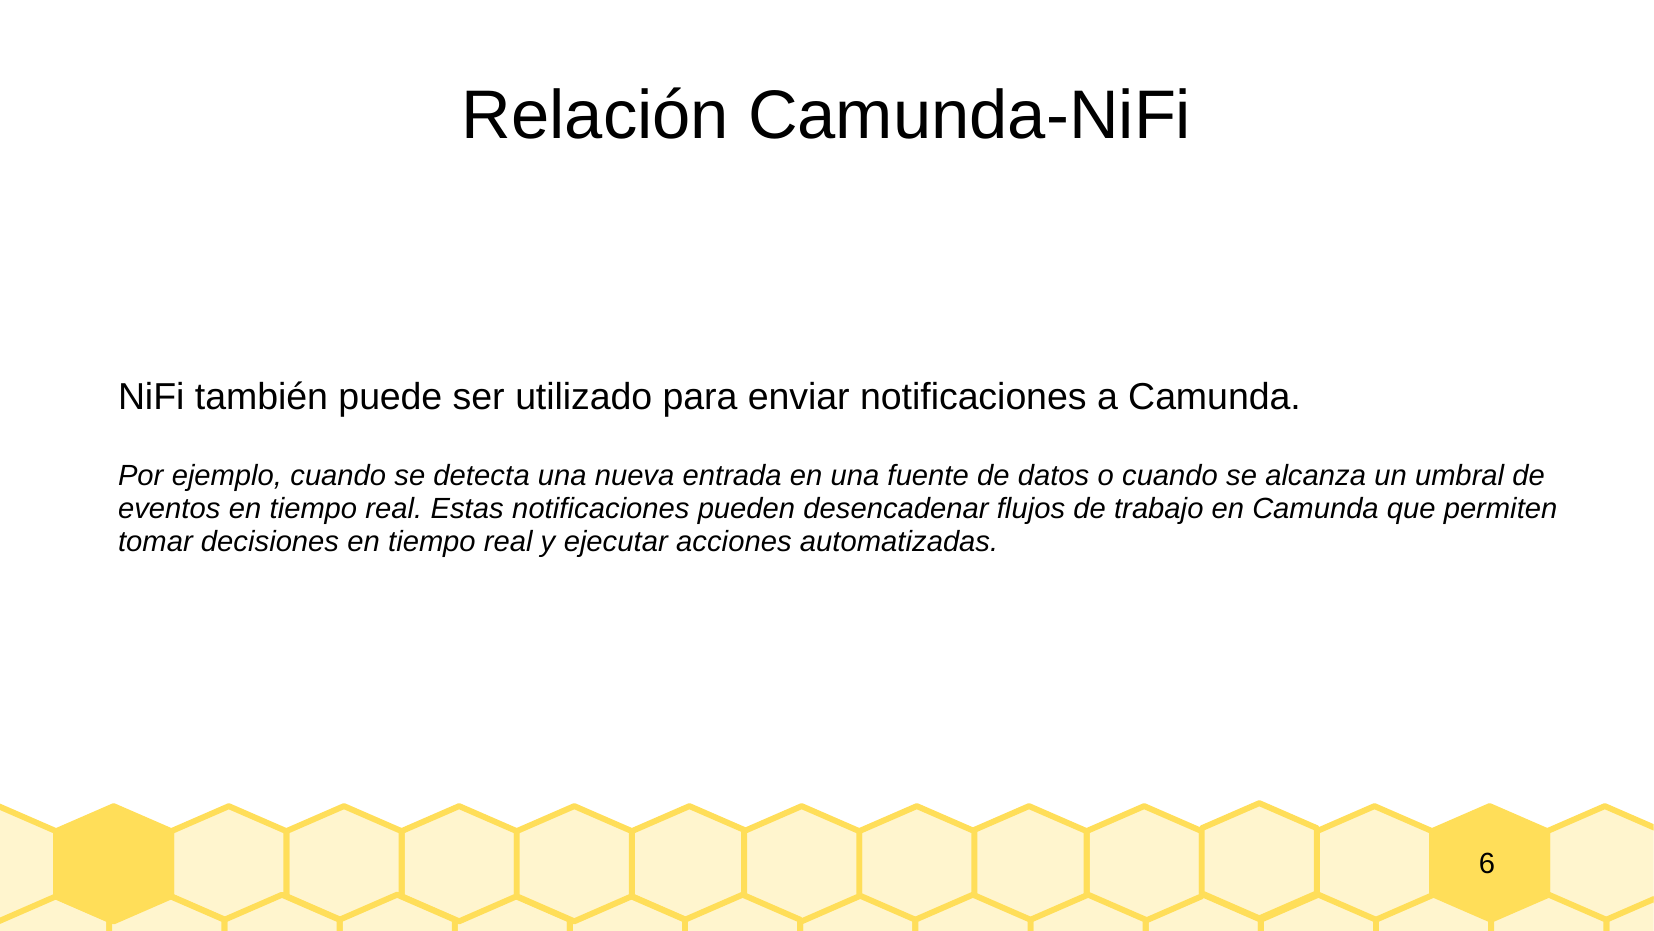

# Relación Camunda-NiFi
NiFi también puede ser utilizado para enviar notificaciones a Camunda.
Por ejemplo, cuando se detecta una nueva entrada en una fuente de datos o cuando se alcanza un umbral de eventos en tiempo real. Estas notificaciones pueden desencadenar flujos de trabajo en Camunda que permiten tomar decisiones en tiempo real y ejecutar acciones automatizadas.